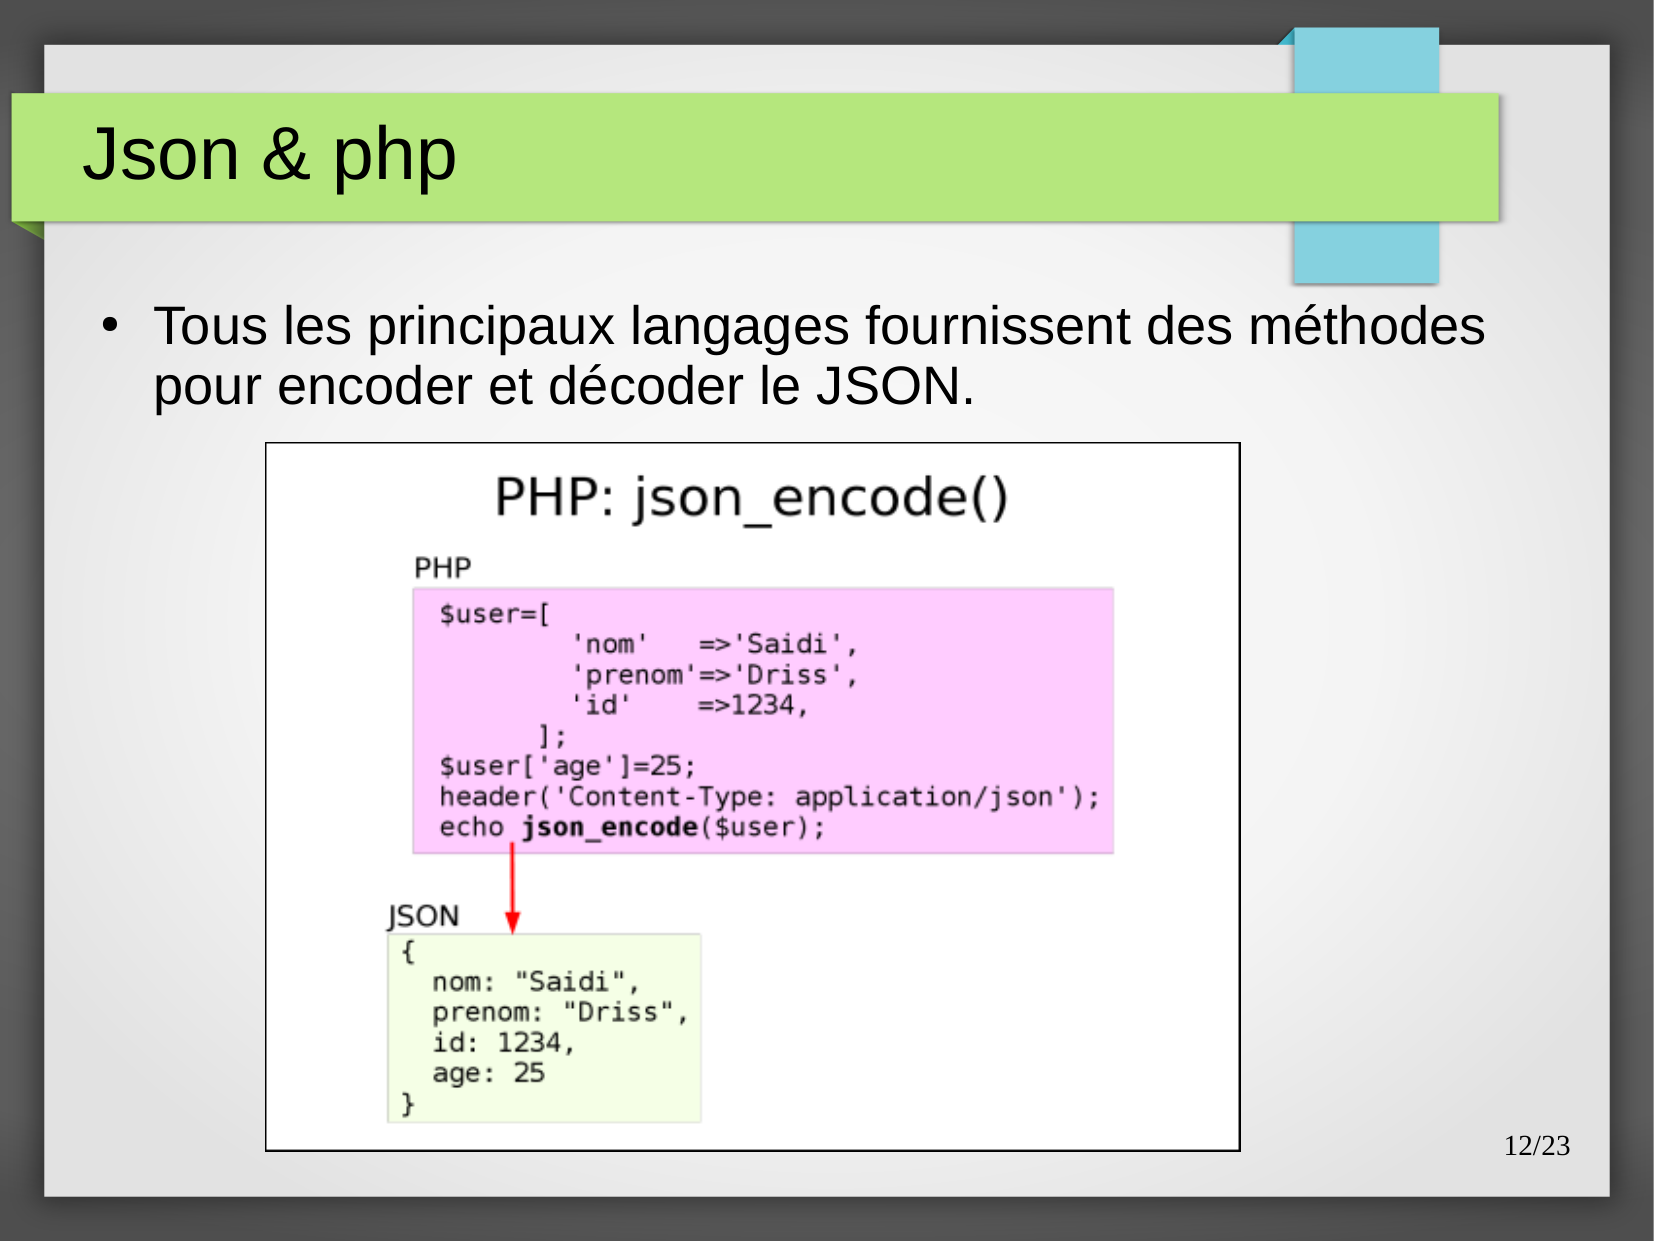

# Json & php
Tous les principaux langages fournissent des méthodes pour encoder et décoder le JSON.
12